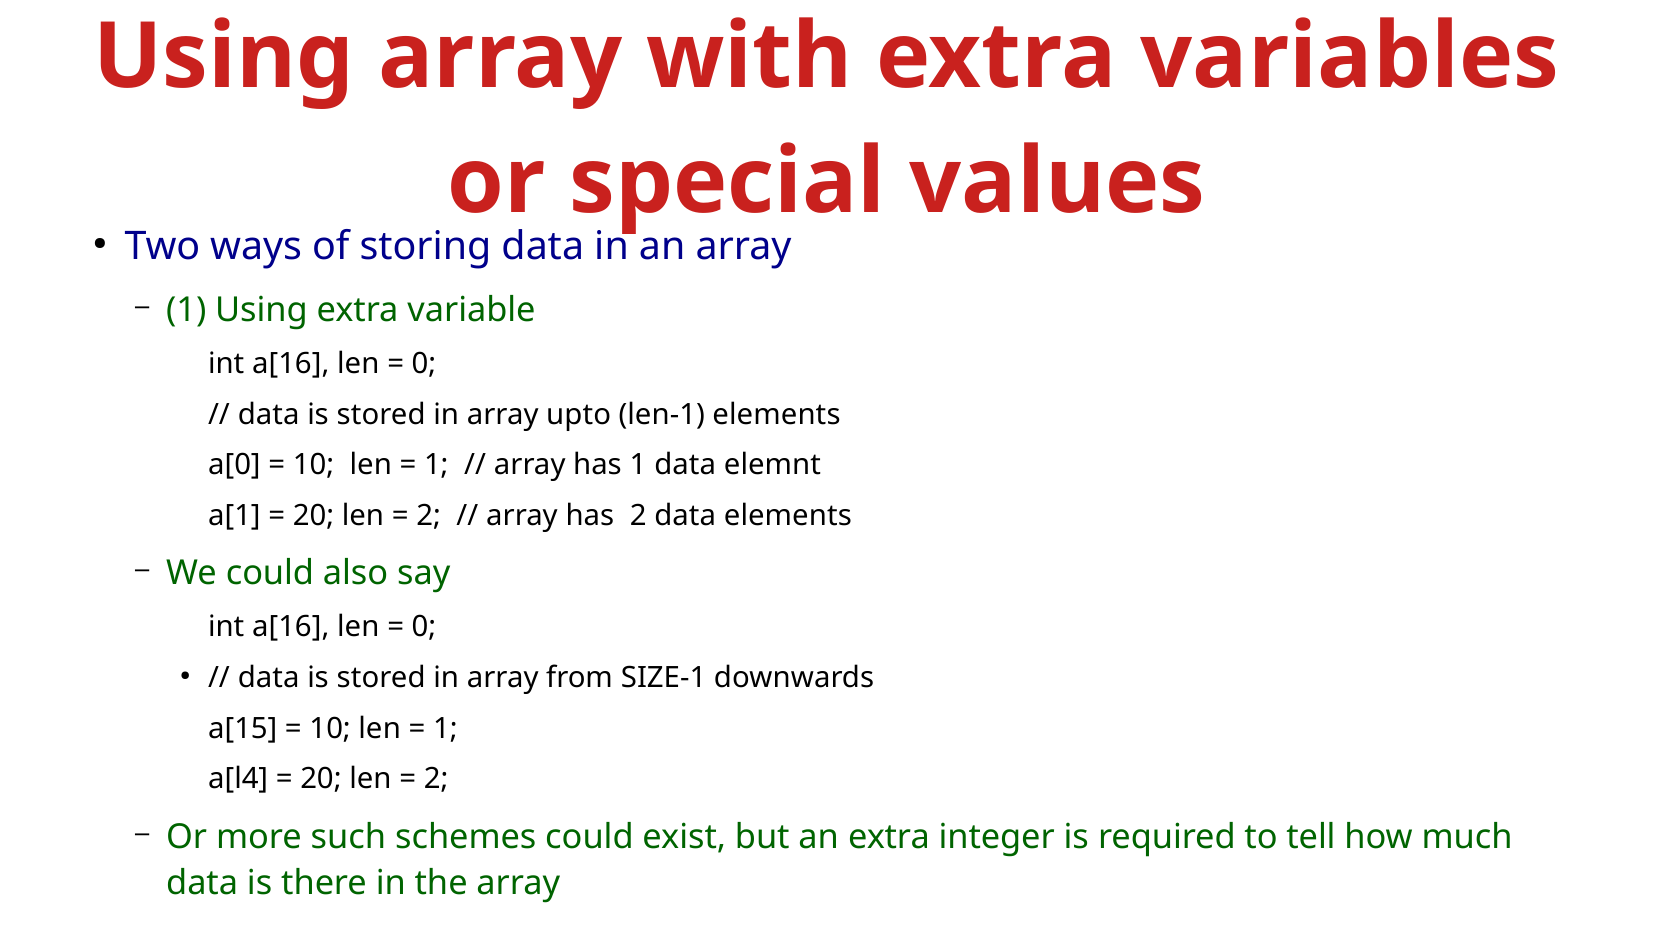

# Using array with extra variables or special values
Two ways of storing data in an array
(1) Using extra variable
int a[16], len = 0;
// data is stored in array upto (len-1) elements
a[0] = 10; len = 1; // array has 1 data elemnt
a[1] = 20; len = 2; // array has 2 data elements
We could also say
int a[16], len = 0;
// data is stored in array from SIZE-1 downwards
a[15] = 10; len = 1;
a[l4] = 20; len = 2;
Or more such schemes could exist, but an extra integer is required to tell how much data is there in the array